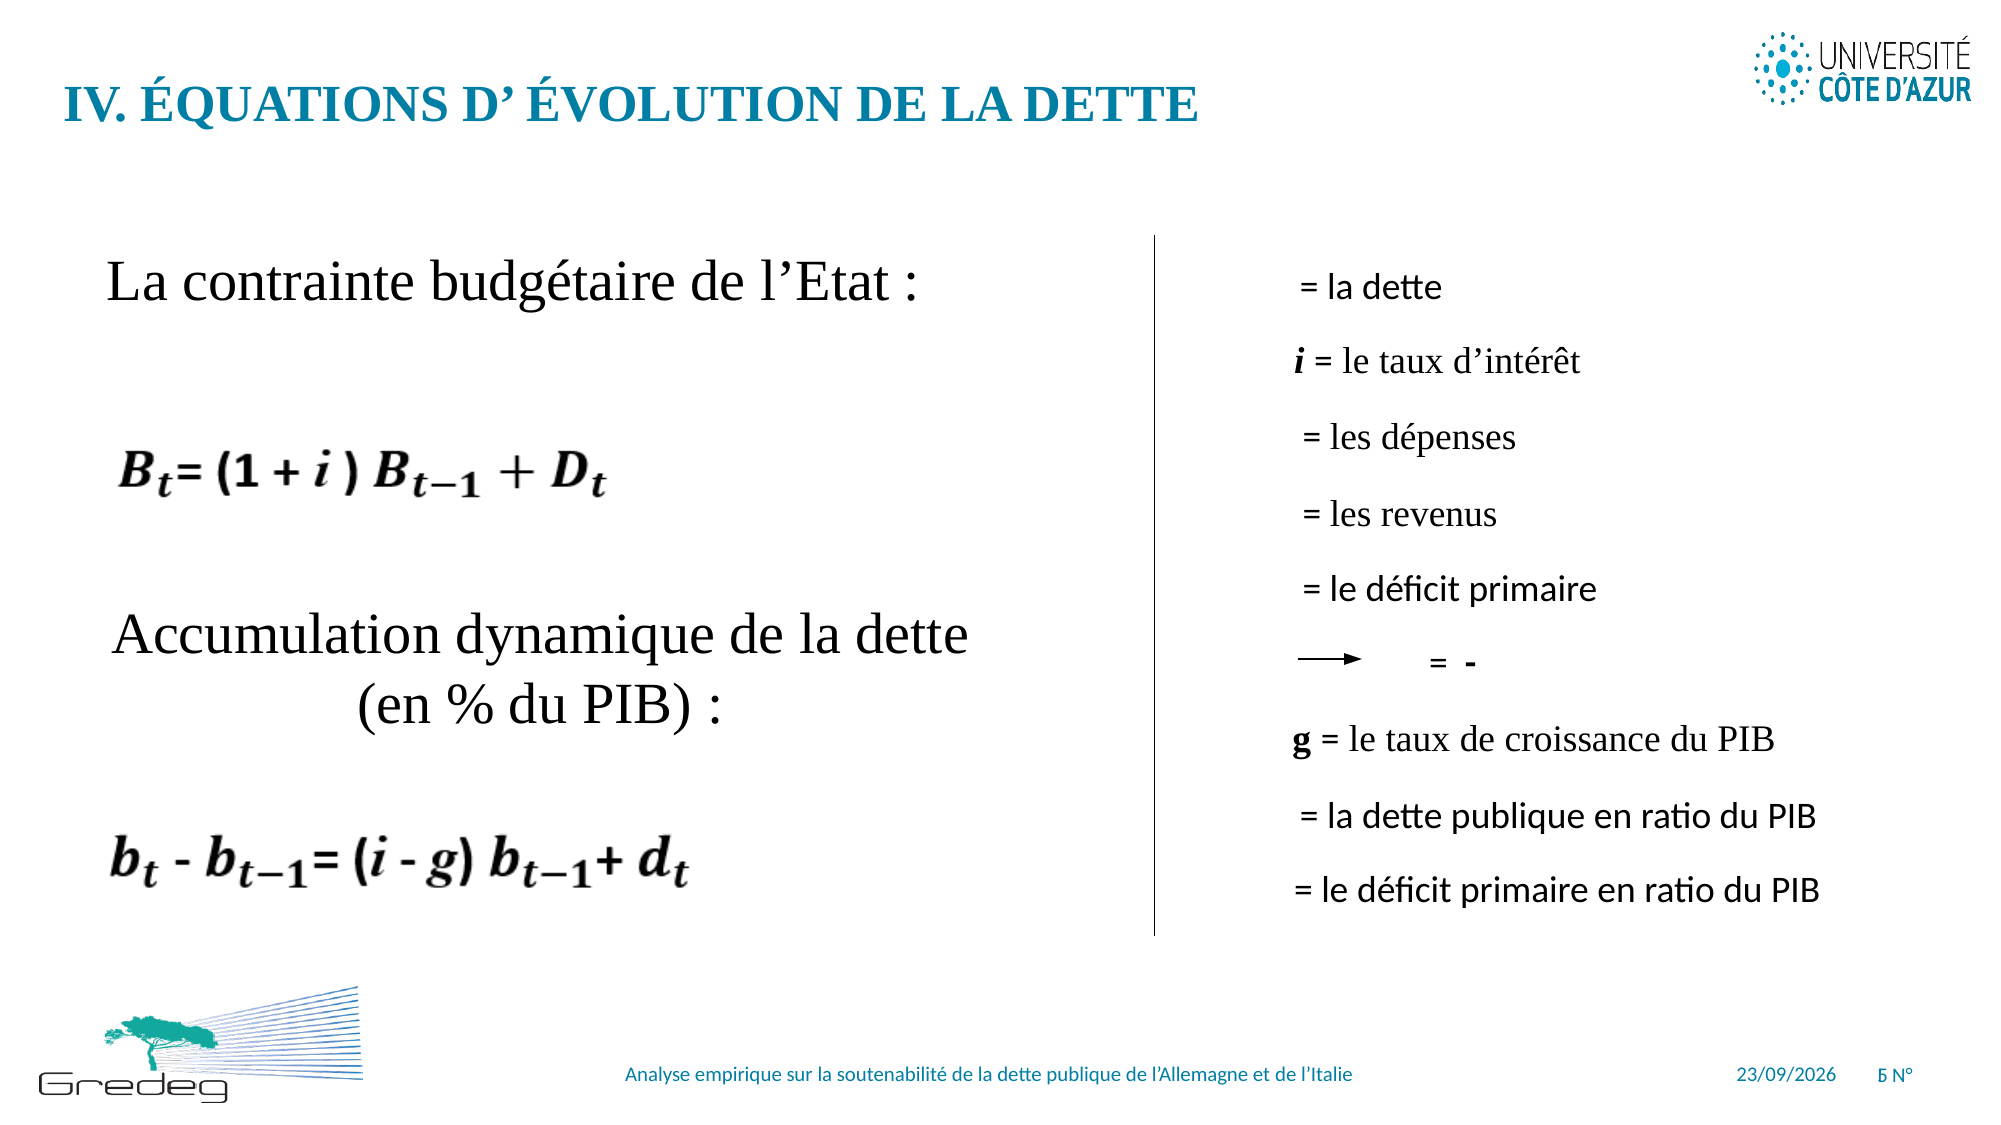

# IV. ÉQUATIONS D’ ÉVOLUTION DE LA DETTE
La contrainte budgétaire de l’Etat :
 = la dette
i = le taux d’intérêt
 = les dépenses
= les revenus
 = le déficit primaire
Accumulation dynamique de la dette
(en % du PIB) :
 = -
g = le taux de croissance du PIB
 = la dette publique en ratio du PIB
= le déficit primaire en ratio du PIB
Analyse empirique sur la soutenabilité de la dette publique de l’Allemagne et de l’Italie